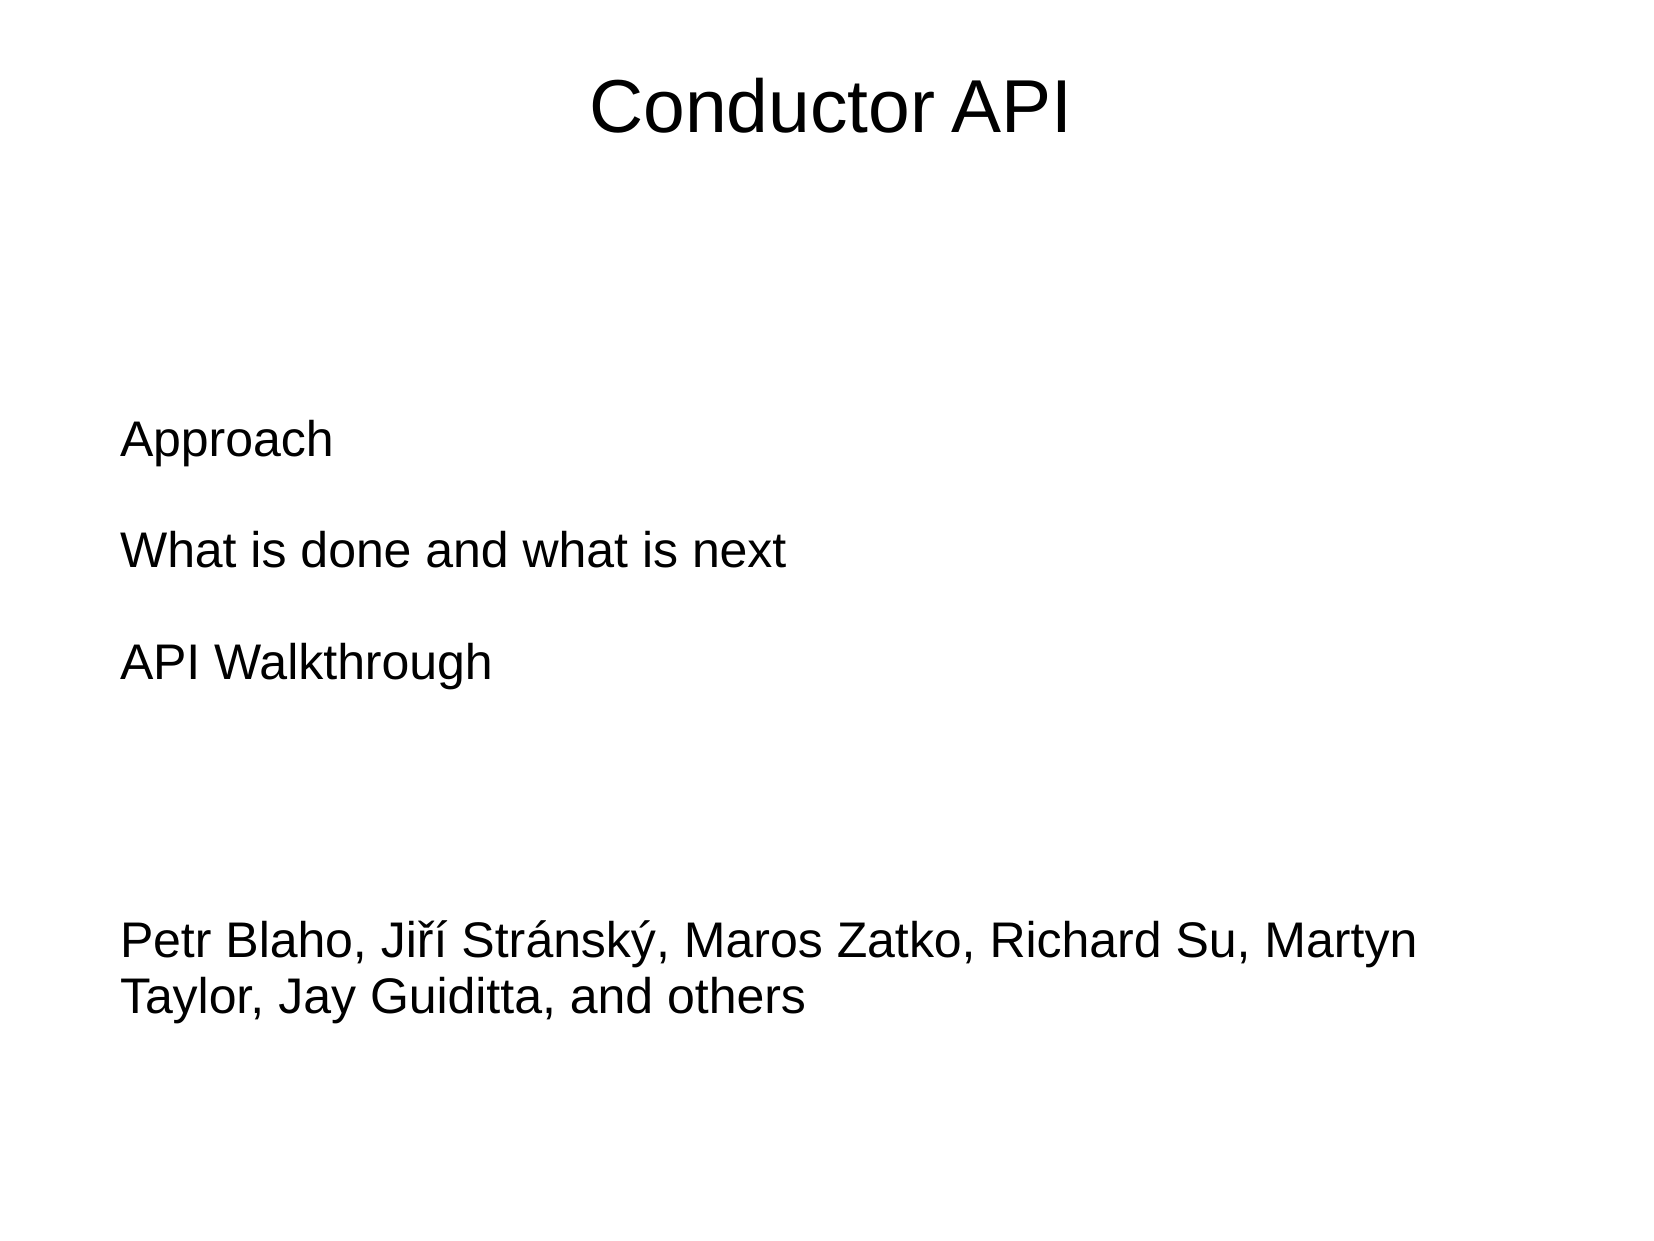

# Conductor API
Approach
What is done and what is next
API Walkthrough
Petr Blaho, Jiří Stránský, Maros Zatko, Richard Su, Martyn Taylor, Jay Guiditta, and others